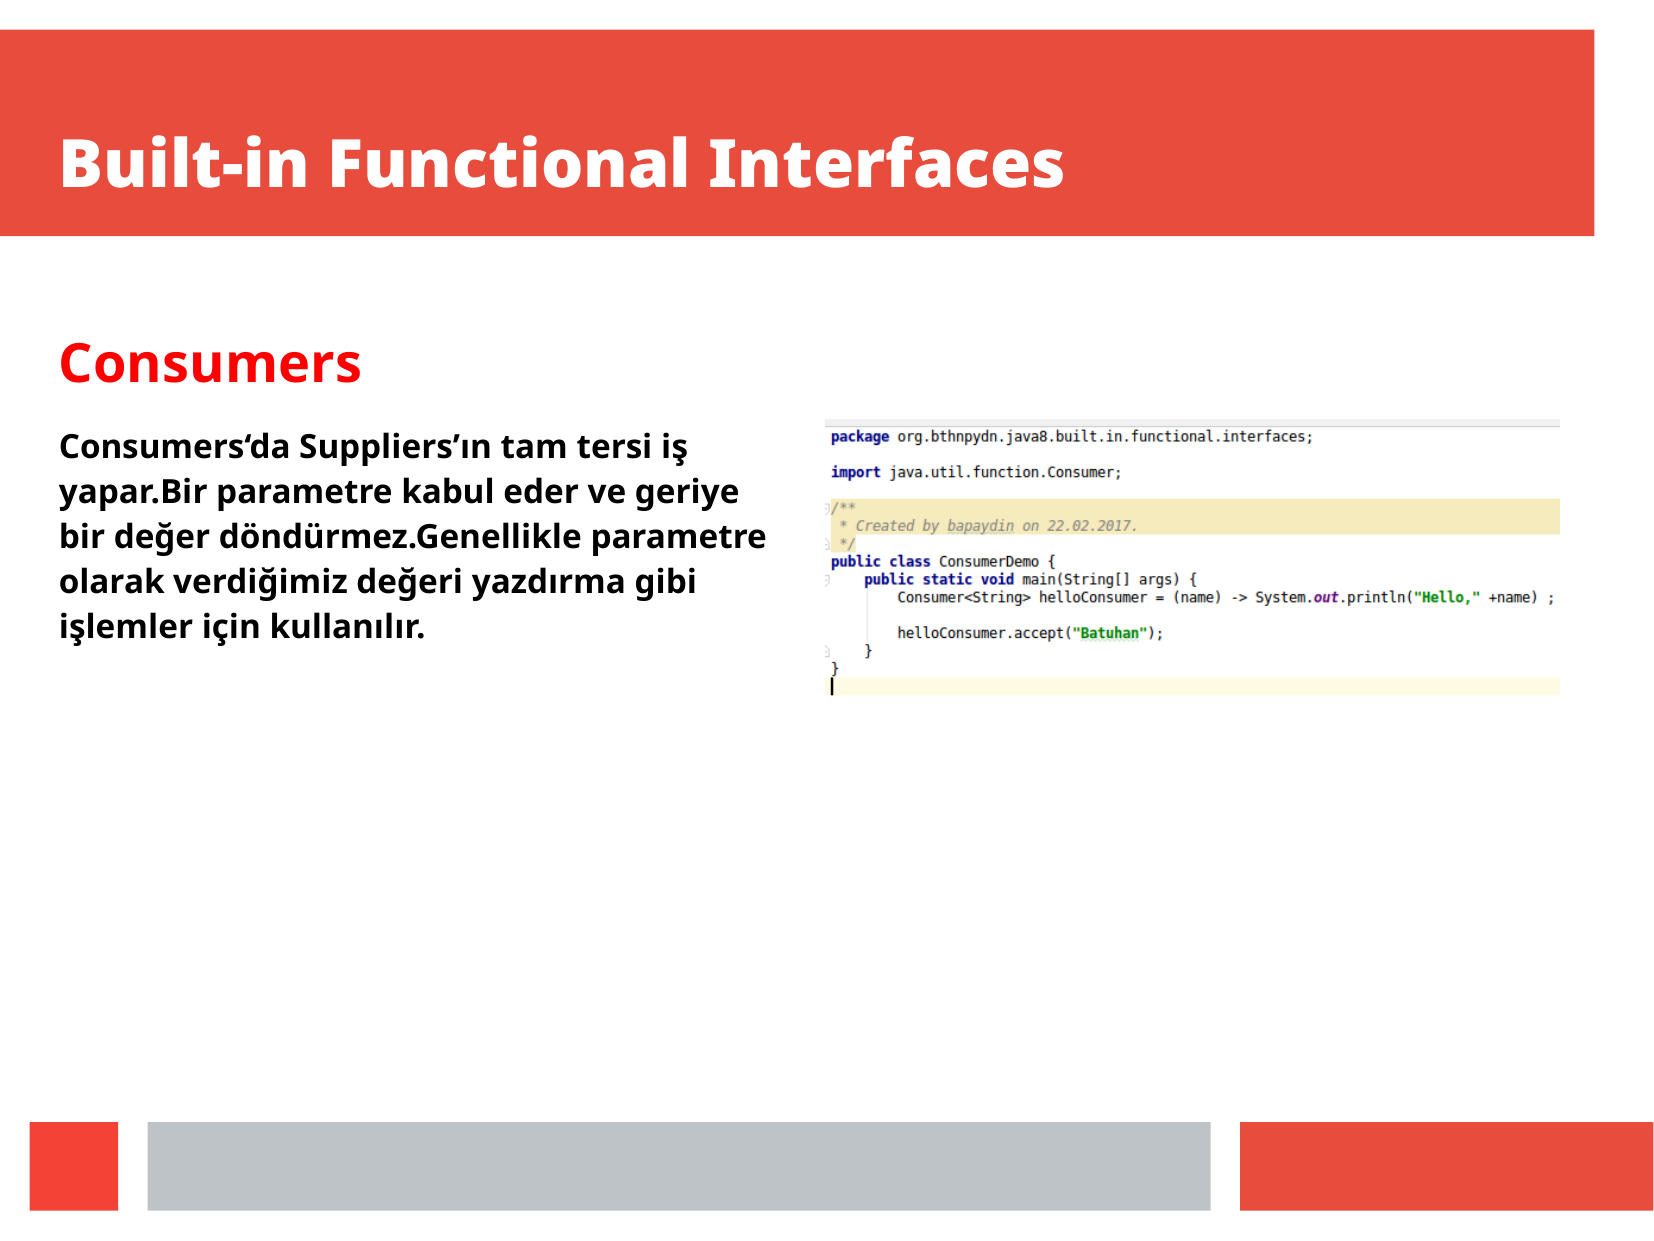

# Built-in Functional Interfaces
Consumers
Consumers‘da Suppliers’ın tam tersi iş yapar.Bir parametre kabul eder ve geriye bir değer döndürmez.Genellikle parametre olarak verdiğimiz değeri yazdırma gibi işlemler için kullanılır.